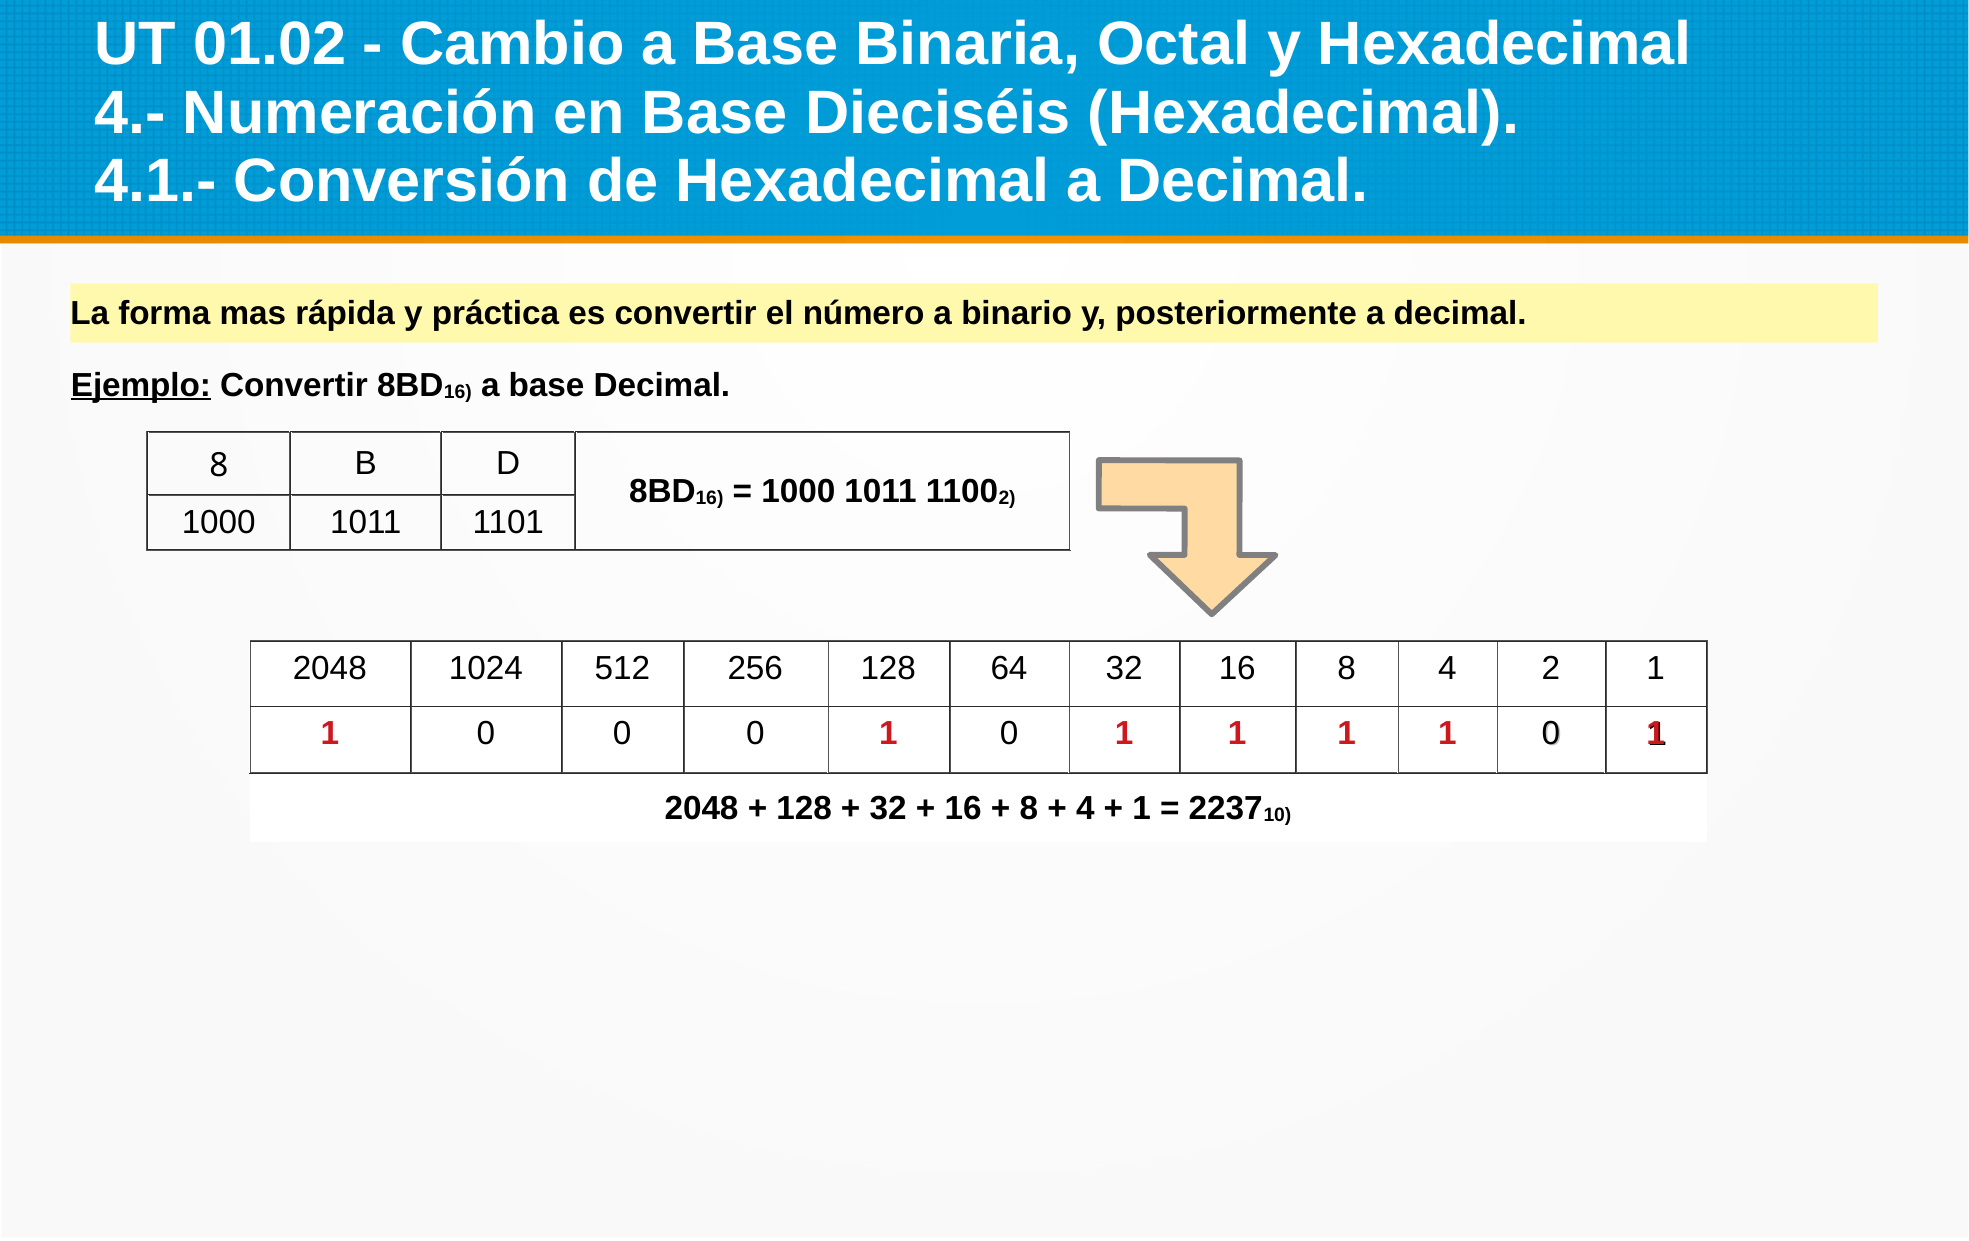

# UT 01.02 - Cambio a Base Binaria, Octal y Hexadecimal 4.- Numeración en Base Dieciséis (Hexadecimal). 4.1.- Conversión de Hexadecimal a Decimal.
La forma mas rápida y práctica es convertir el número a binario y, posteriormente a decimal.
Ejemplo: Convertir 8BD16) a base Decimal.
| 8 | B | D | 8BD16) = 1000 1011 11002) |
| --- | --- | --- | --- |
| 1000 | 1011 | 1101 | |
| 2048 | 1024 | 512 | 256 | 128 | 64 | 32 | 16 | 8 | 4 | 2 | 1 |
| --- | --- | --- | --- | --- | --- | --- | --- | --- | --- | --- | --- |
| 1 | 0 | 0 | 0 | 1 | 0 | 1 | 1 | 1 | 1 | 0 | 1 |
| 2048 + 128 + 32 + 16 + 8 + 4 + 1 = 223710) | | | | | | | | | | | |